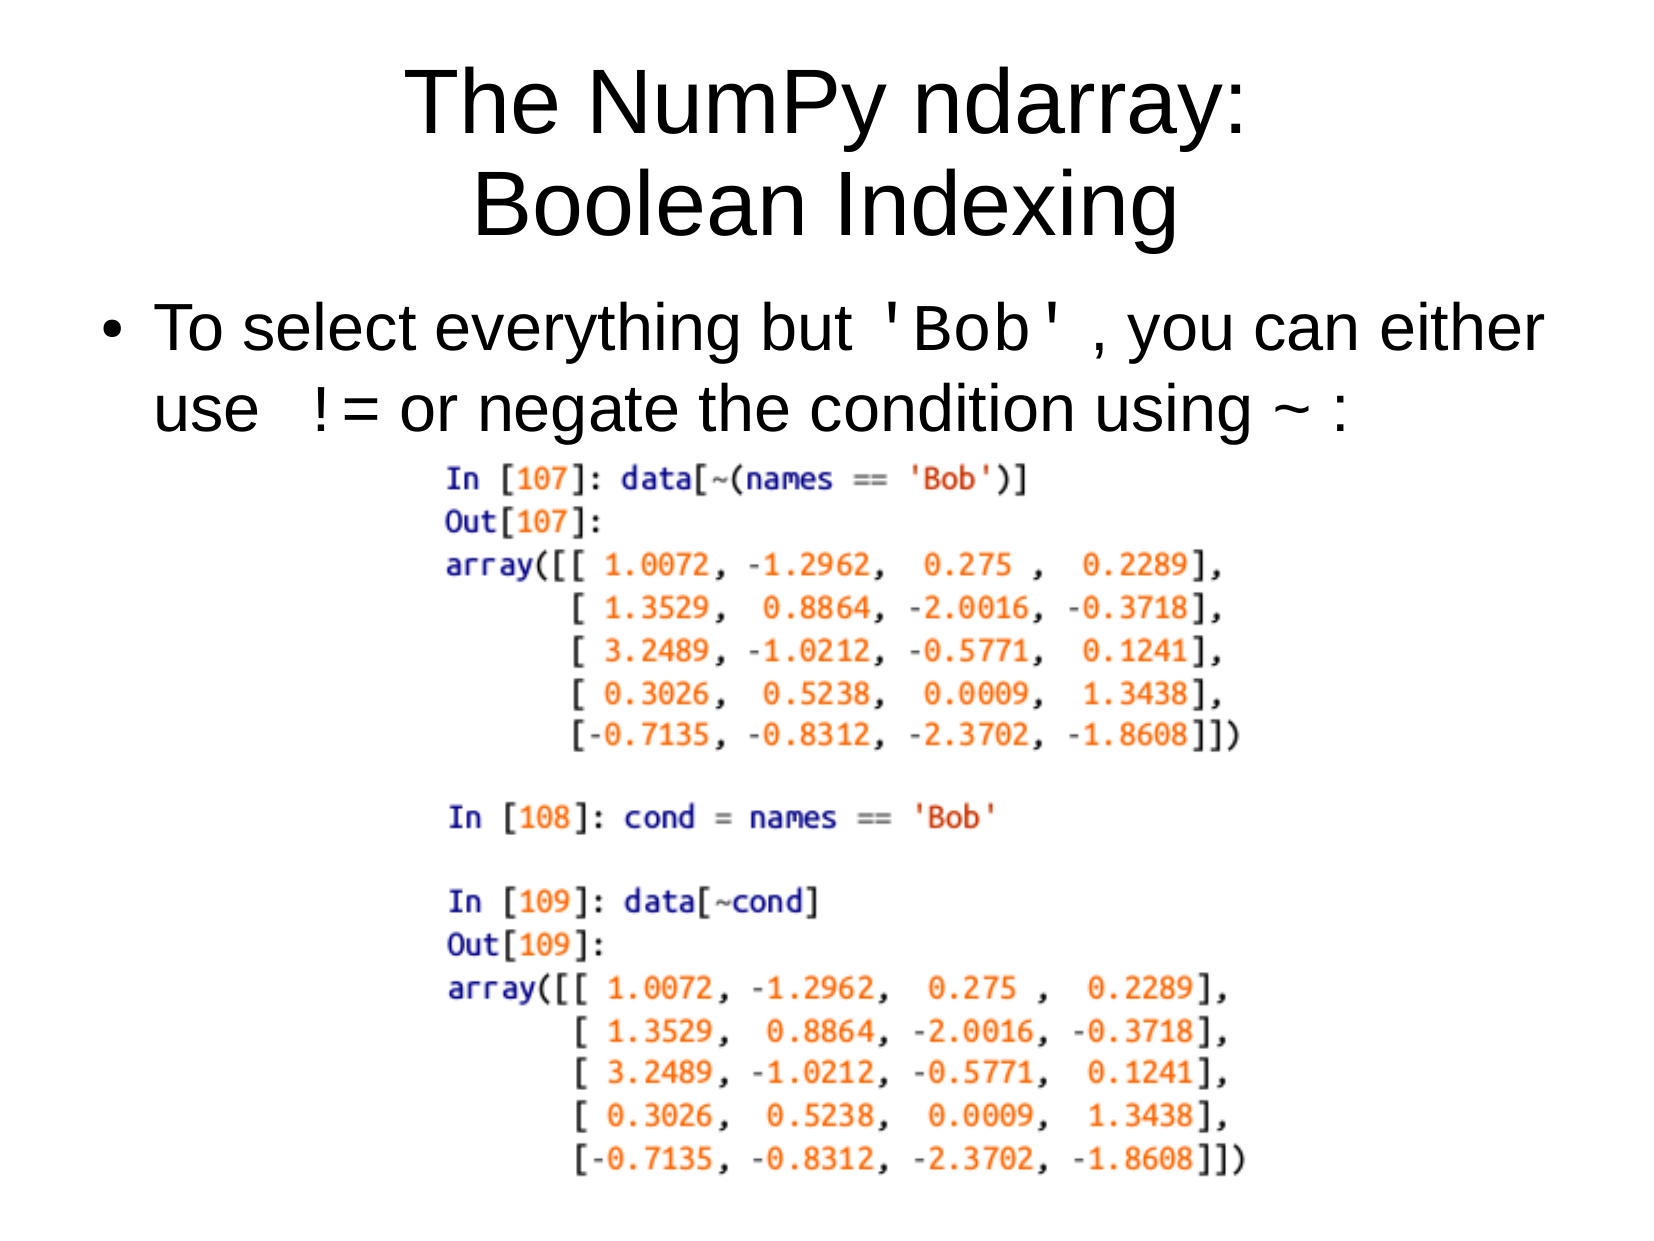

# The NumPy ndarray: Boolean Indexing
To select everything but 'Bob' , you can either use != or negate the condition using ~ :